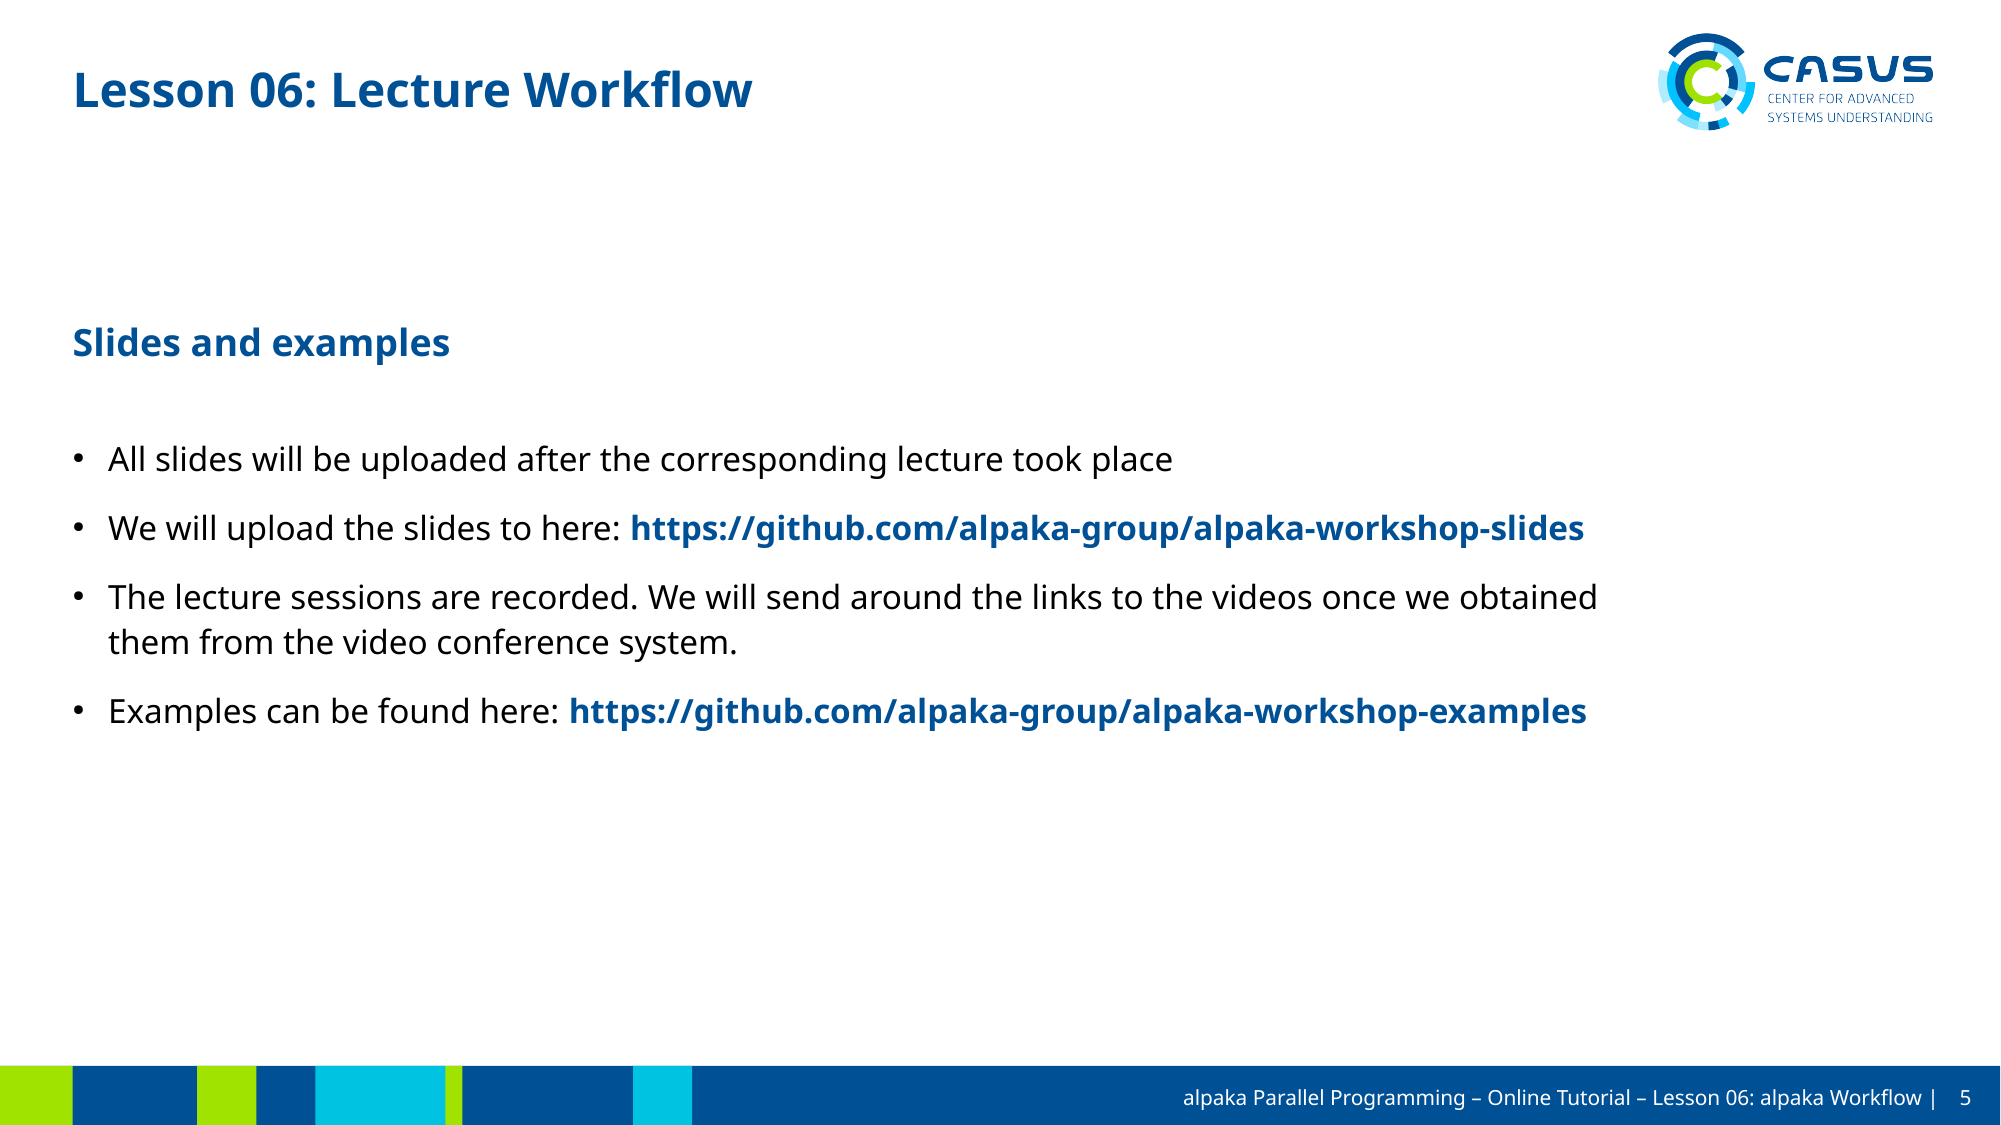

# Lesson 06: Lecture Workflow
Slides and examples
All slides will be uploaded after the corresponding lecture took place
We will upload the slides to here: https://github.com/alpaka-group/alpaka-workshop-slides
The lecture sessions are recorded. We will send around the links to the videos once we obtained them from the video conference system.
Examples can be found here: https://github.com/alpaka-group/alpaka-workshop-examples
alpaka Parallel Programming – Online Tutorial – Lesson 06: alpaka Workflow
5